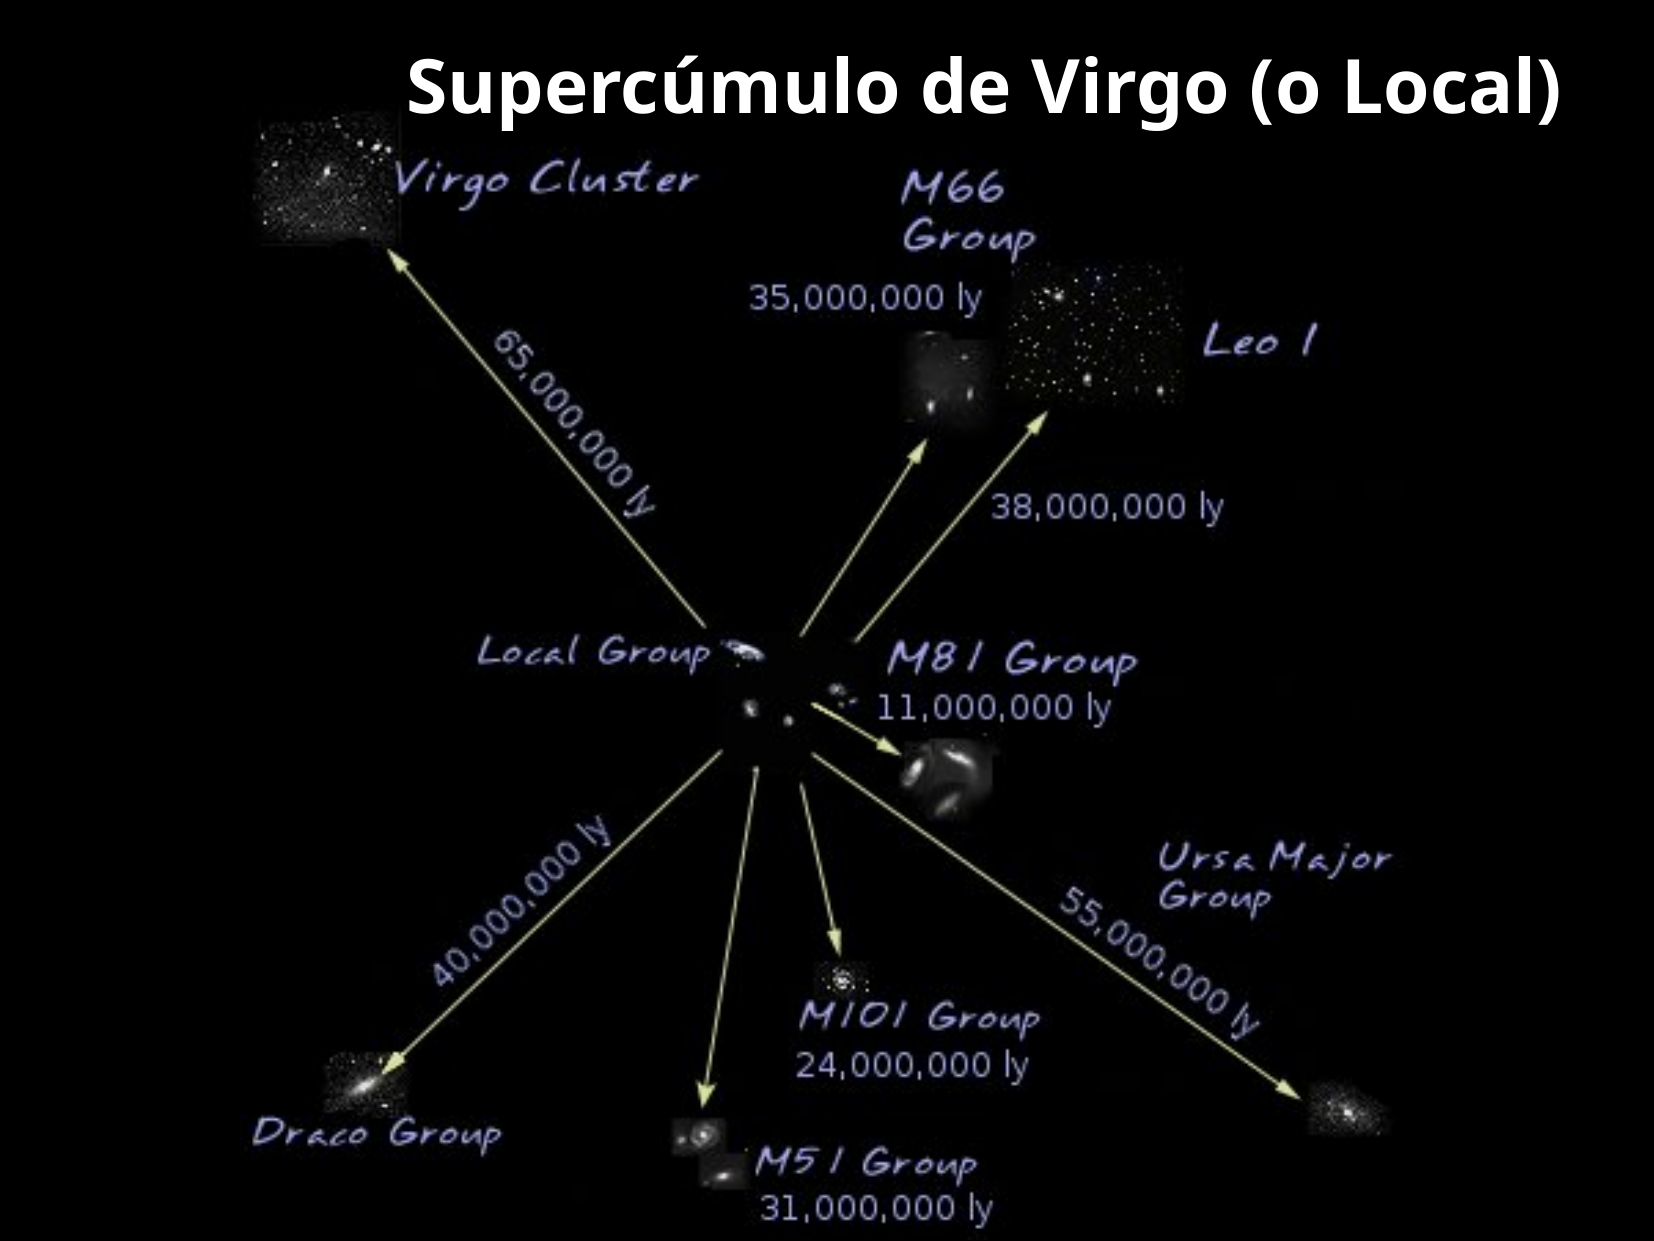

# Supercúmulo de Virgo (o Local)
Nov 05, 2019
Asorey IPAC 2019 U03C01
58